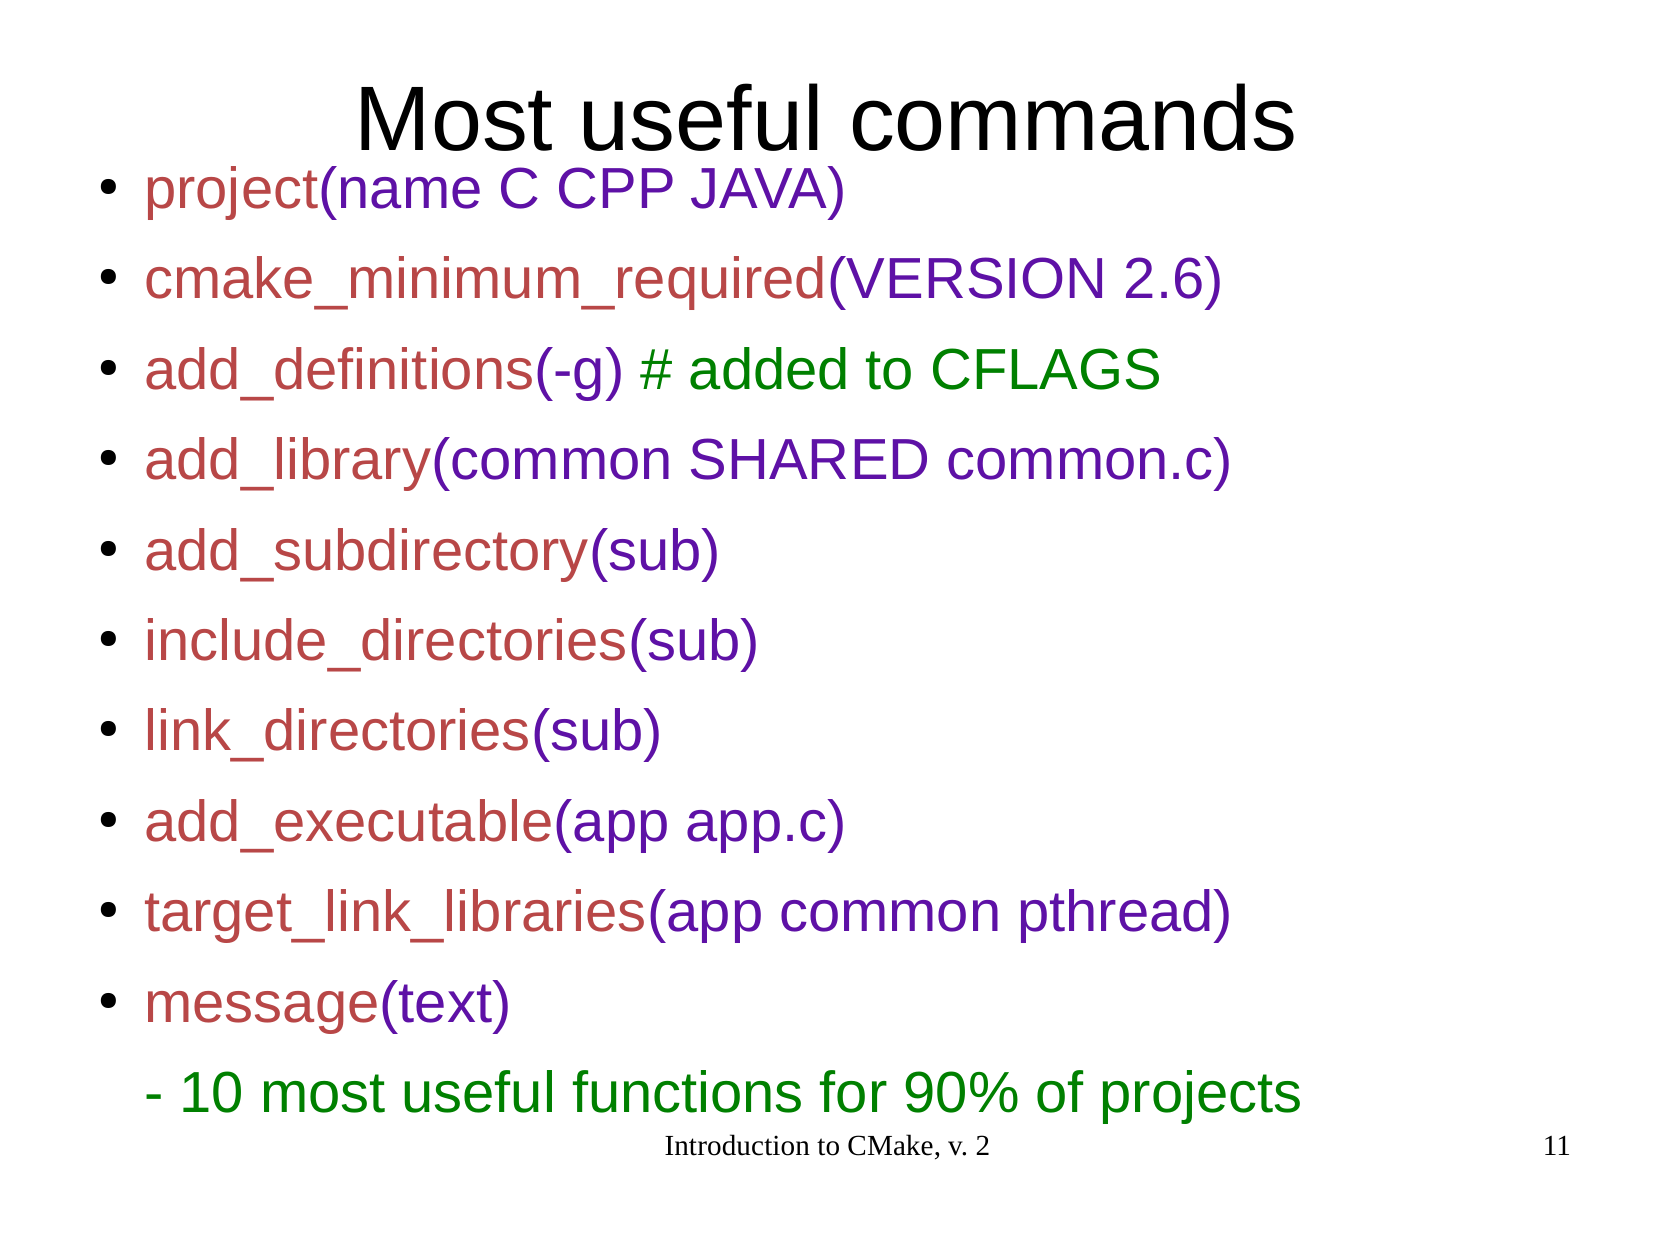

# Most useful commands
project(name C CPP JAVA)
cmake_minimum_required(VERSION 2.6)
add_definitions(-g) # added to CFLAGS
add_library(common SHARED common.c)
add_subdirectory(sub)
include_directories(sub)
link_directories(sub)
add_executable(app app.c)
target_link_libraries(app common pthread)
message(text)
- 10 most useful functions for 90% of projects
Introduction to CMake, v. 2
11